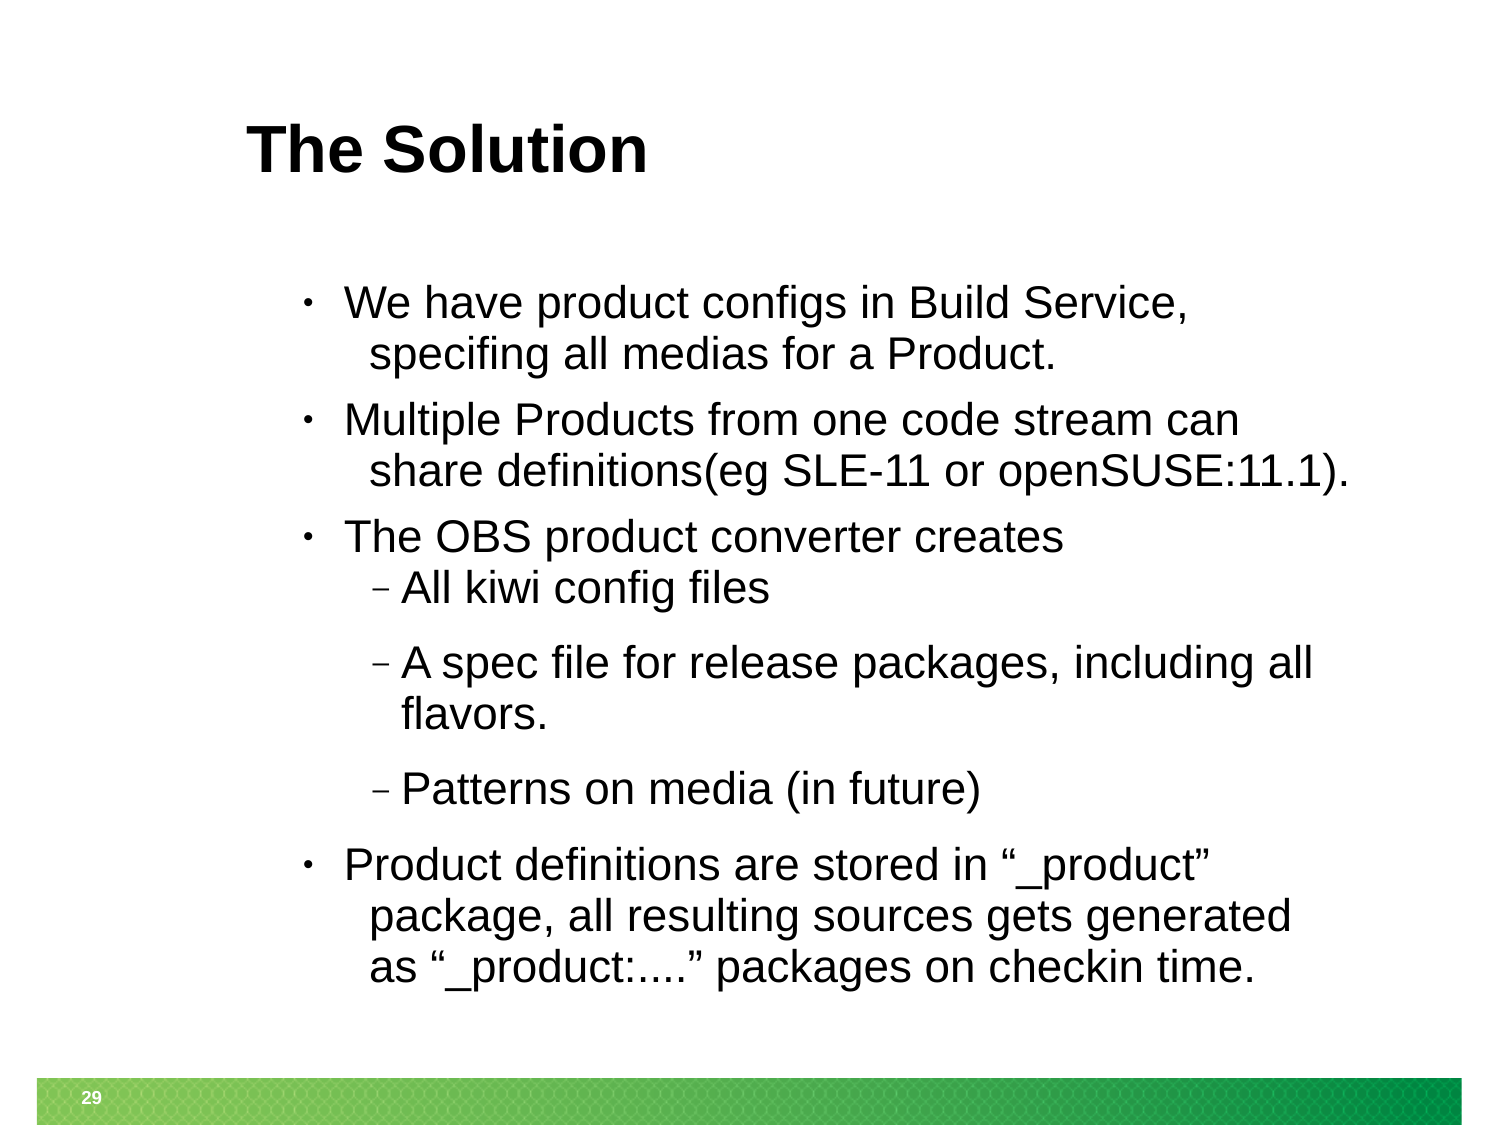

# The Solution
 We have product configs in Build Service,
 specifing all medias for a Product.
 Multiple Products from one code stream can
 share definitions(eg SLE-11 or openSUSE:11.1).
 The OBS product converter creates
All kiwi config files
A spec file for release packages, including all flavors.
Patterns on media (in future)
 Product definitions are stored in “_product”
 package, all resulting sources gets generated
 as “_product:....” packages on checkin time.